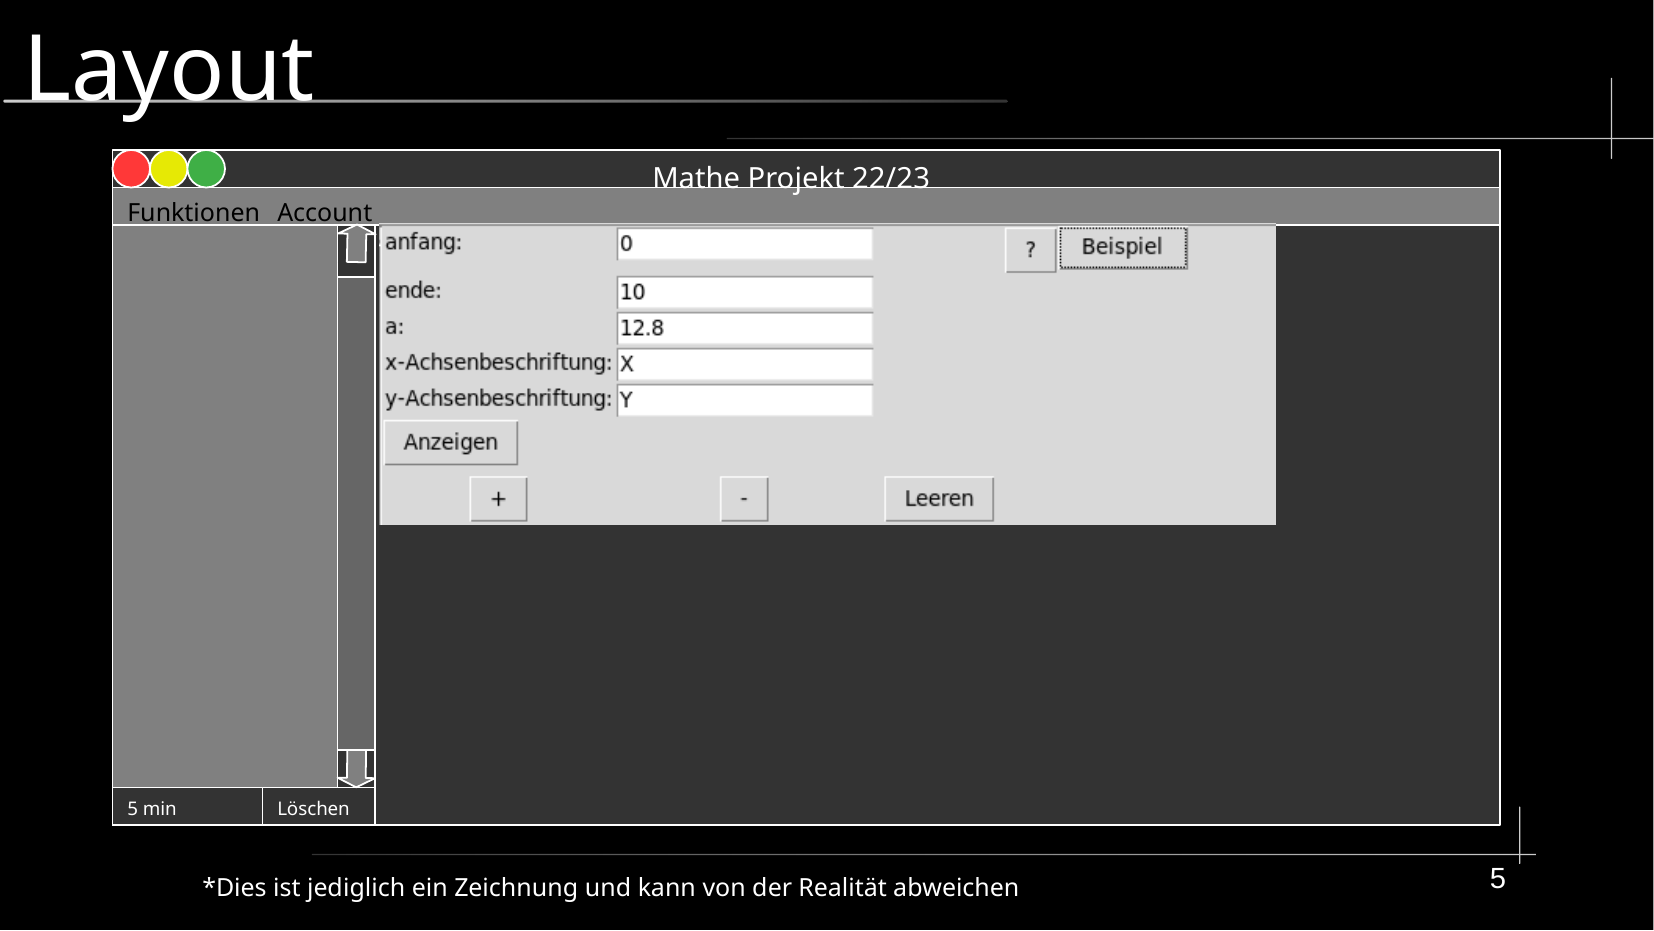

# Layout
Mathe Projekt 22/23
Funktionen
Account
Löschen
5 min
5
*Dies ist jediglich ein Zeichnung und kann von der Realität abweichen